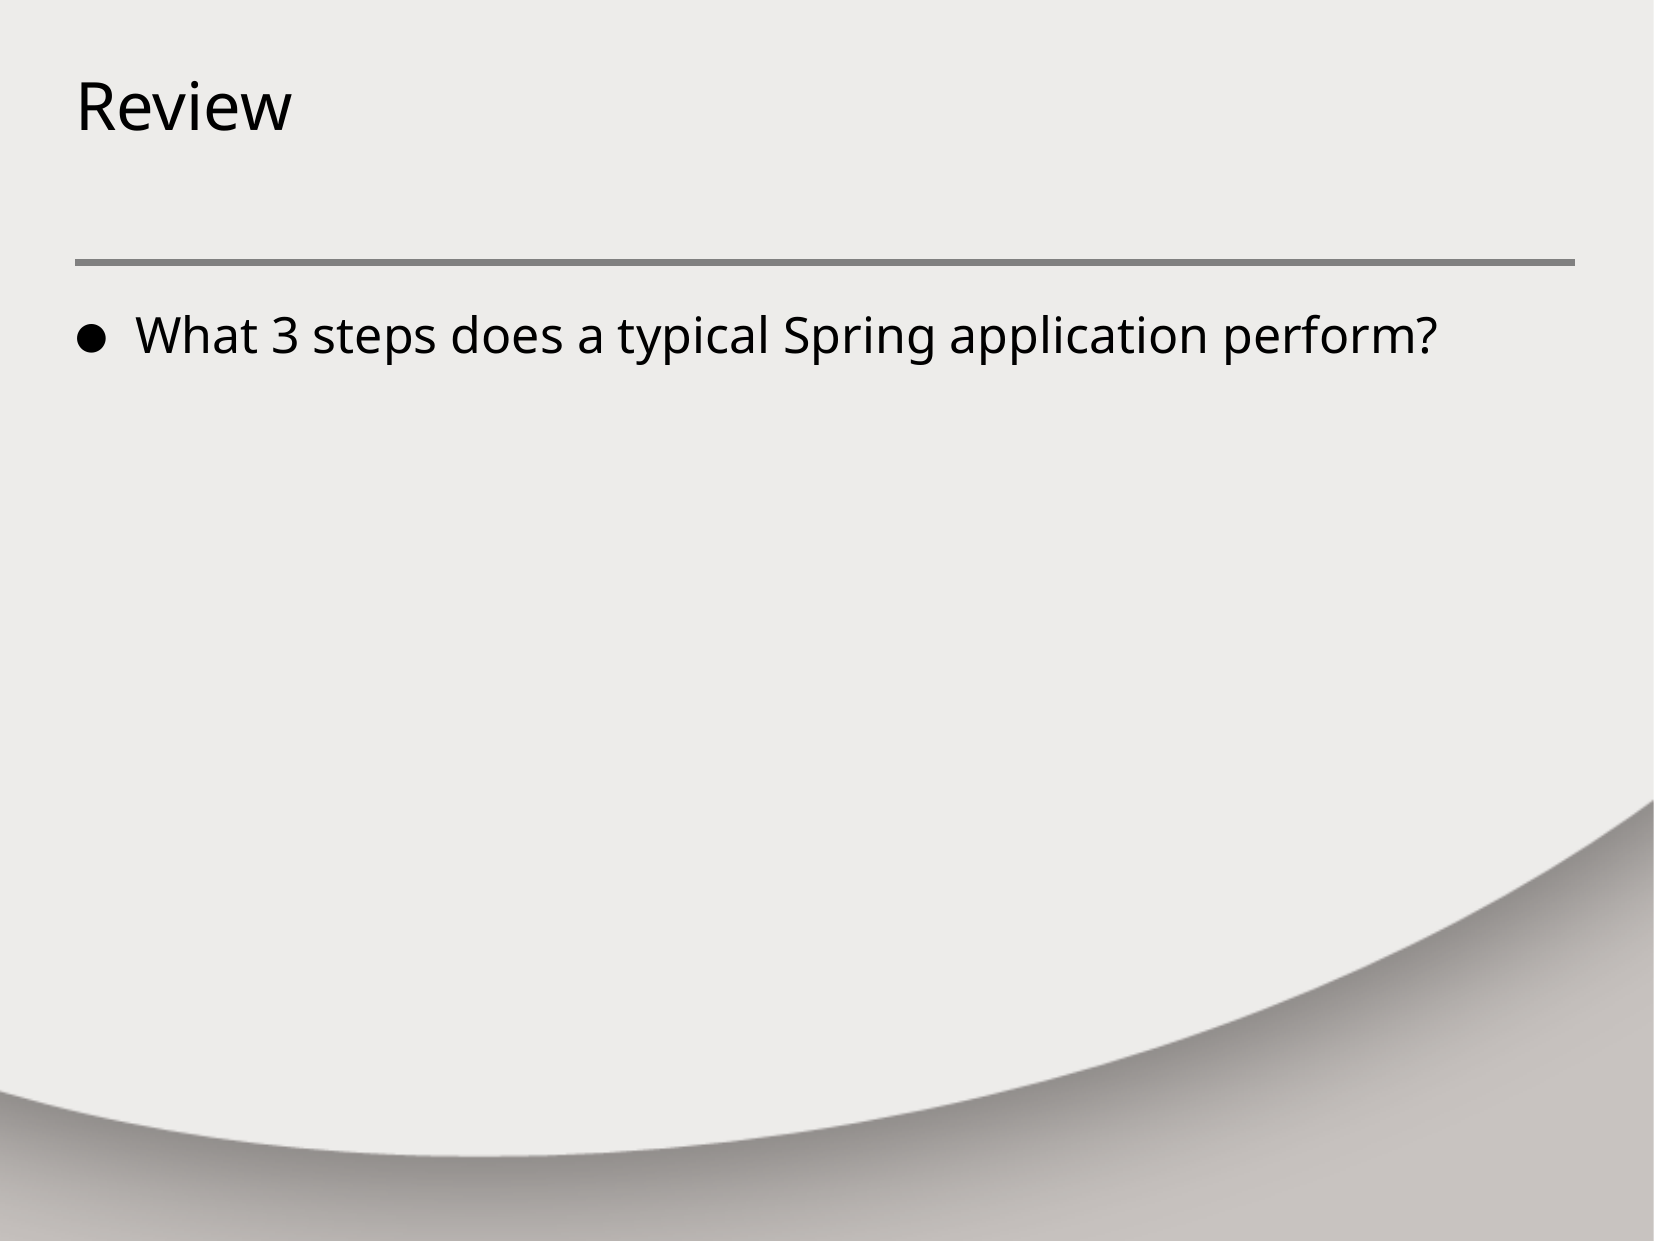

# Review
What 3 steps does a typical Spring application perform?